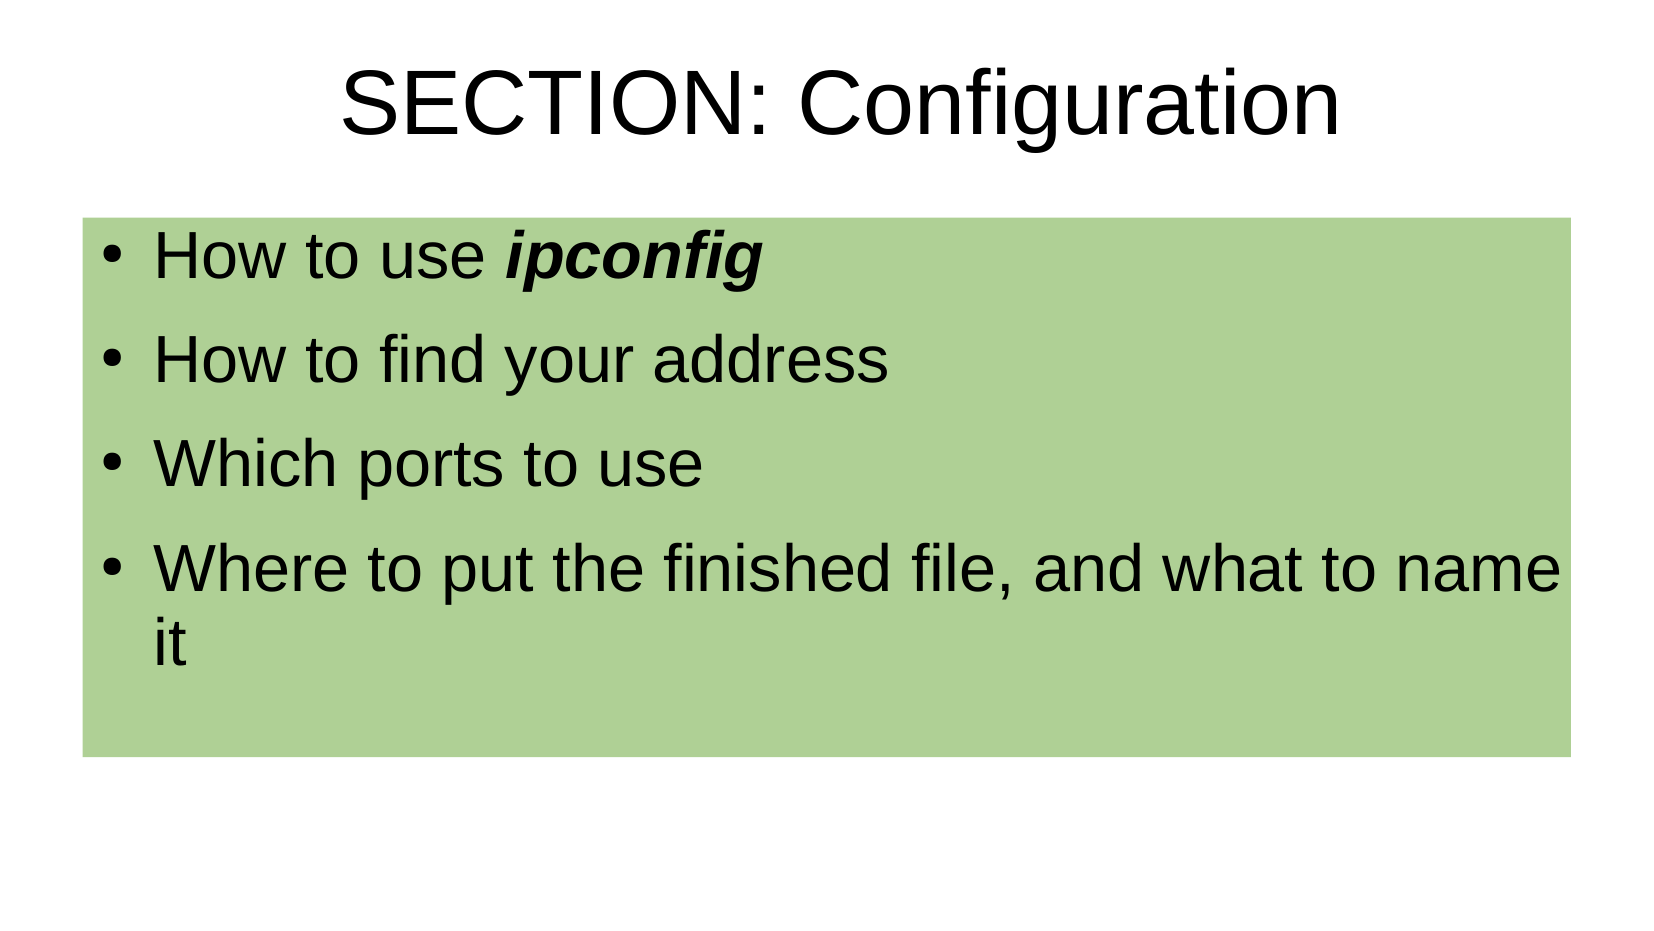

# SECTION: Configuration
How to use ipconfig
How to find your address
Which ports to use
Where to put the finished file, and what to name it